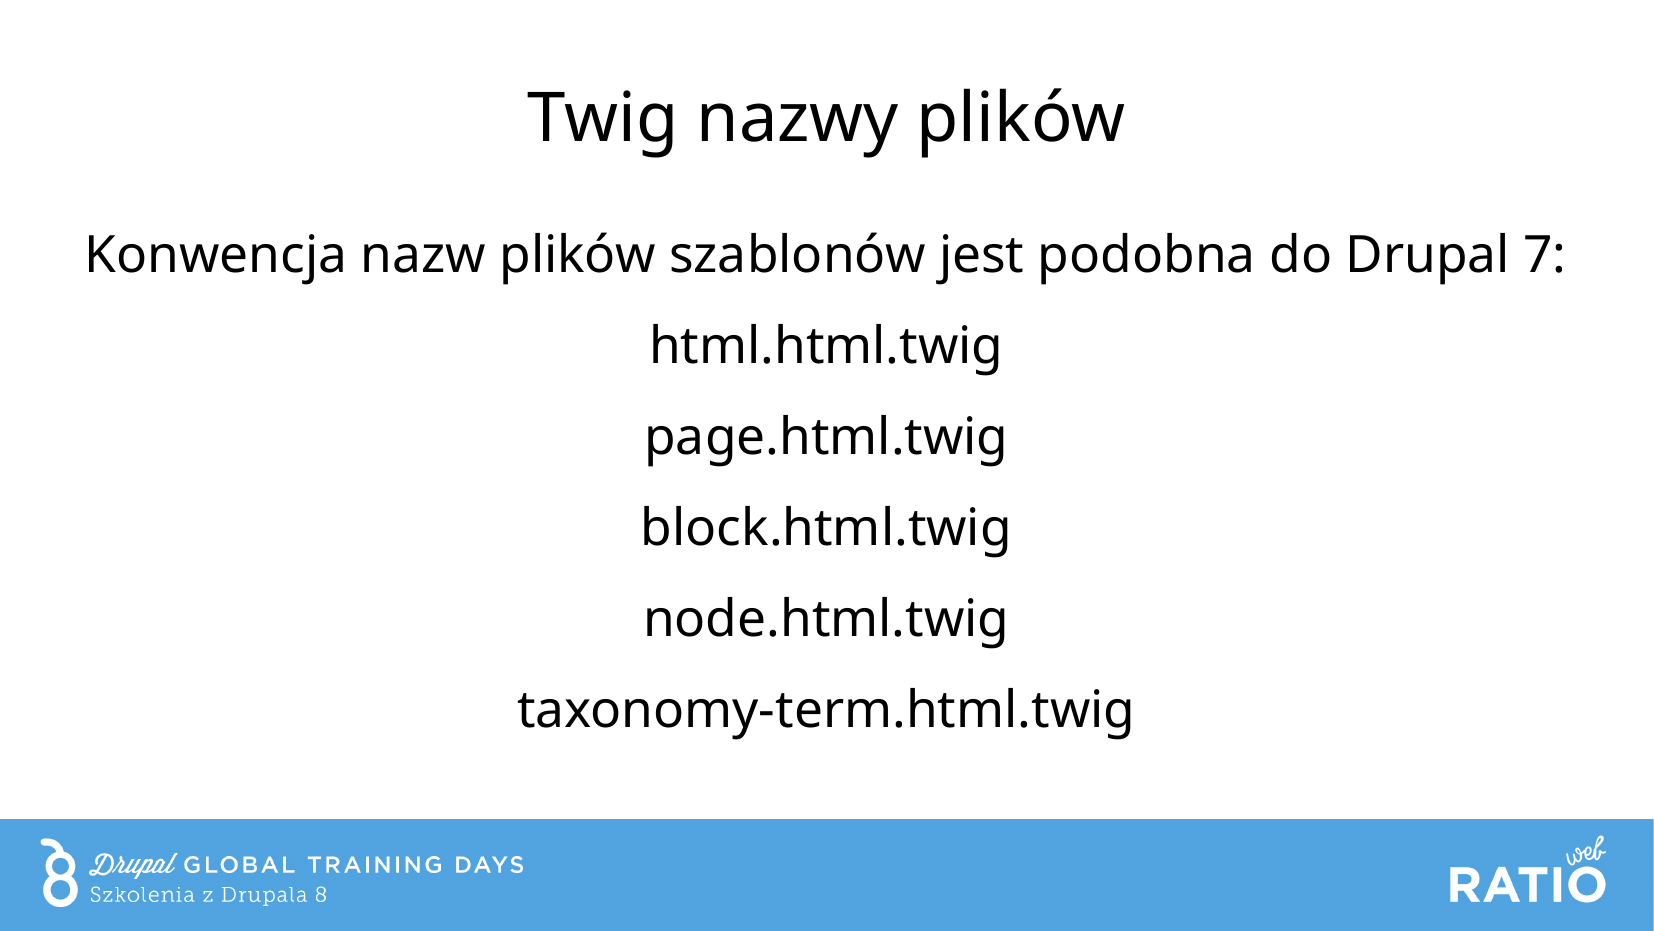

# Twig nazwy plików
Konwencja nazw plików szablonów jest podobna do Drupal 7:
html.html.twig
page.html.twig
block.html.twig
node.html.twig
taxonomy-term.html.twig